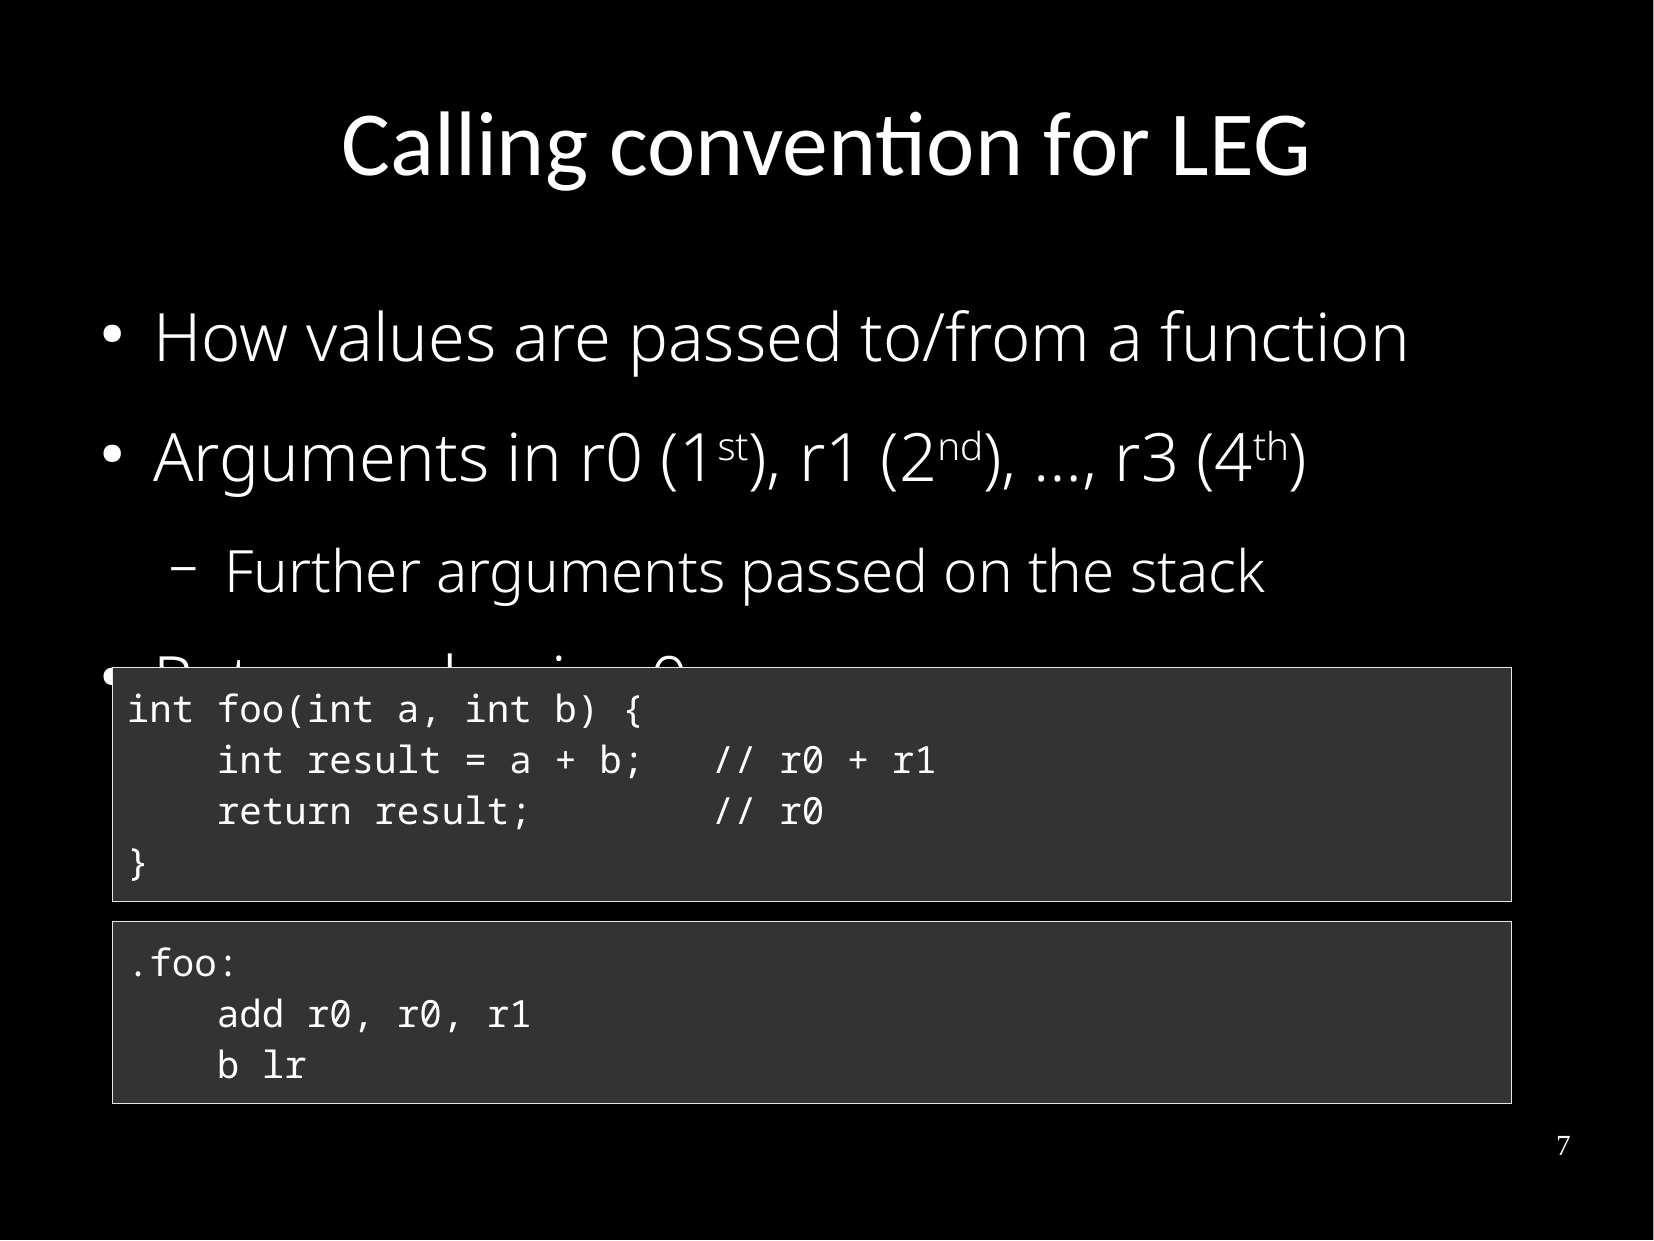

# Calling convention for LEG
How values are passed to/from a function
Arguments in r0 (1st), r1 (2nd), …, r3 (4th)
Further arguments passed on the stack
Return value in r0
int foo(int a, int b) {
 int result = a + b; // r0 + r1
 return result; // r0
}
.foo:
 add r0, r0, r1
 b lr
7